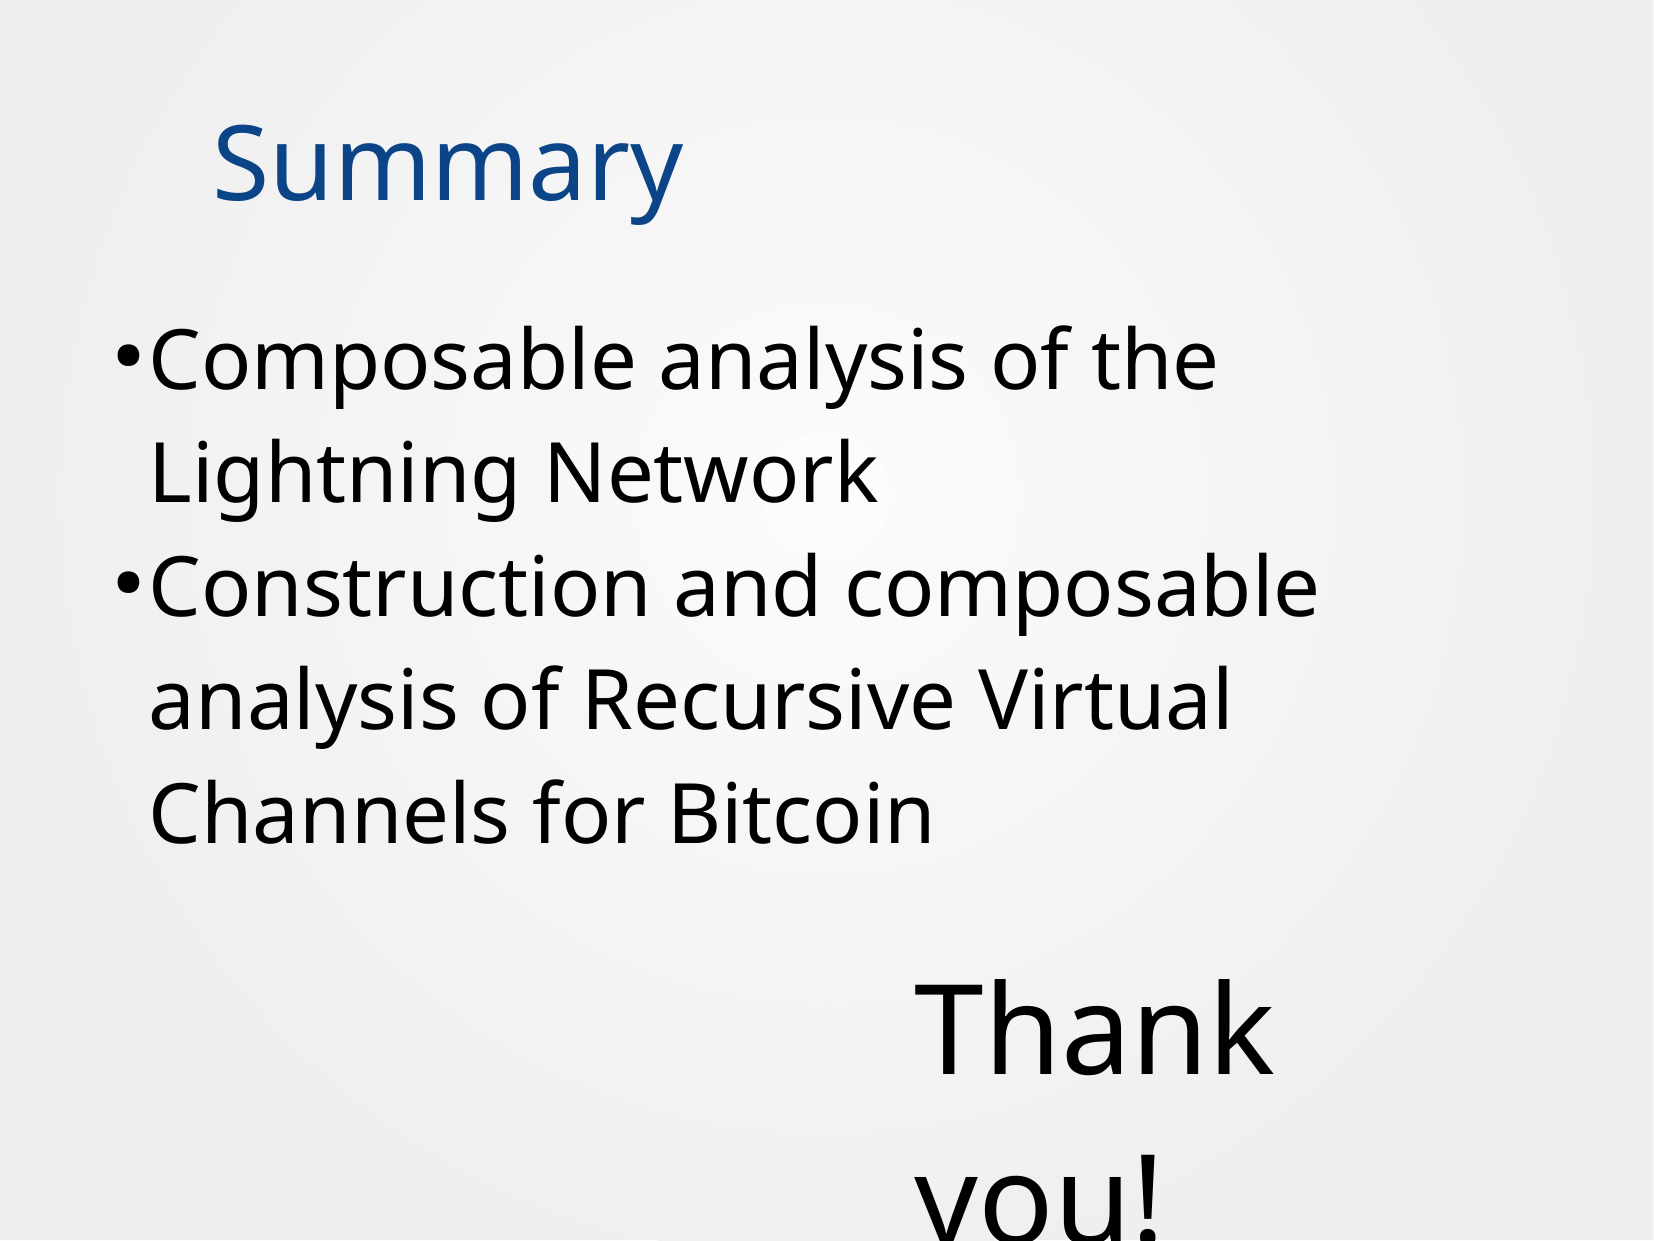

Summary
# Composable analysis of the Lightning Network
Construction and composable analysis of Recursive Virtual Channels for Bitcoin
Thank you!